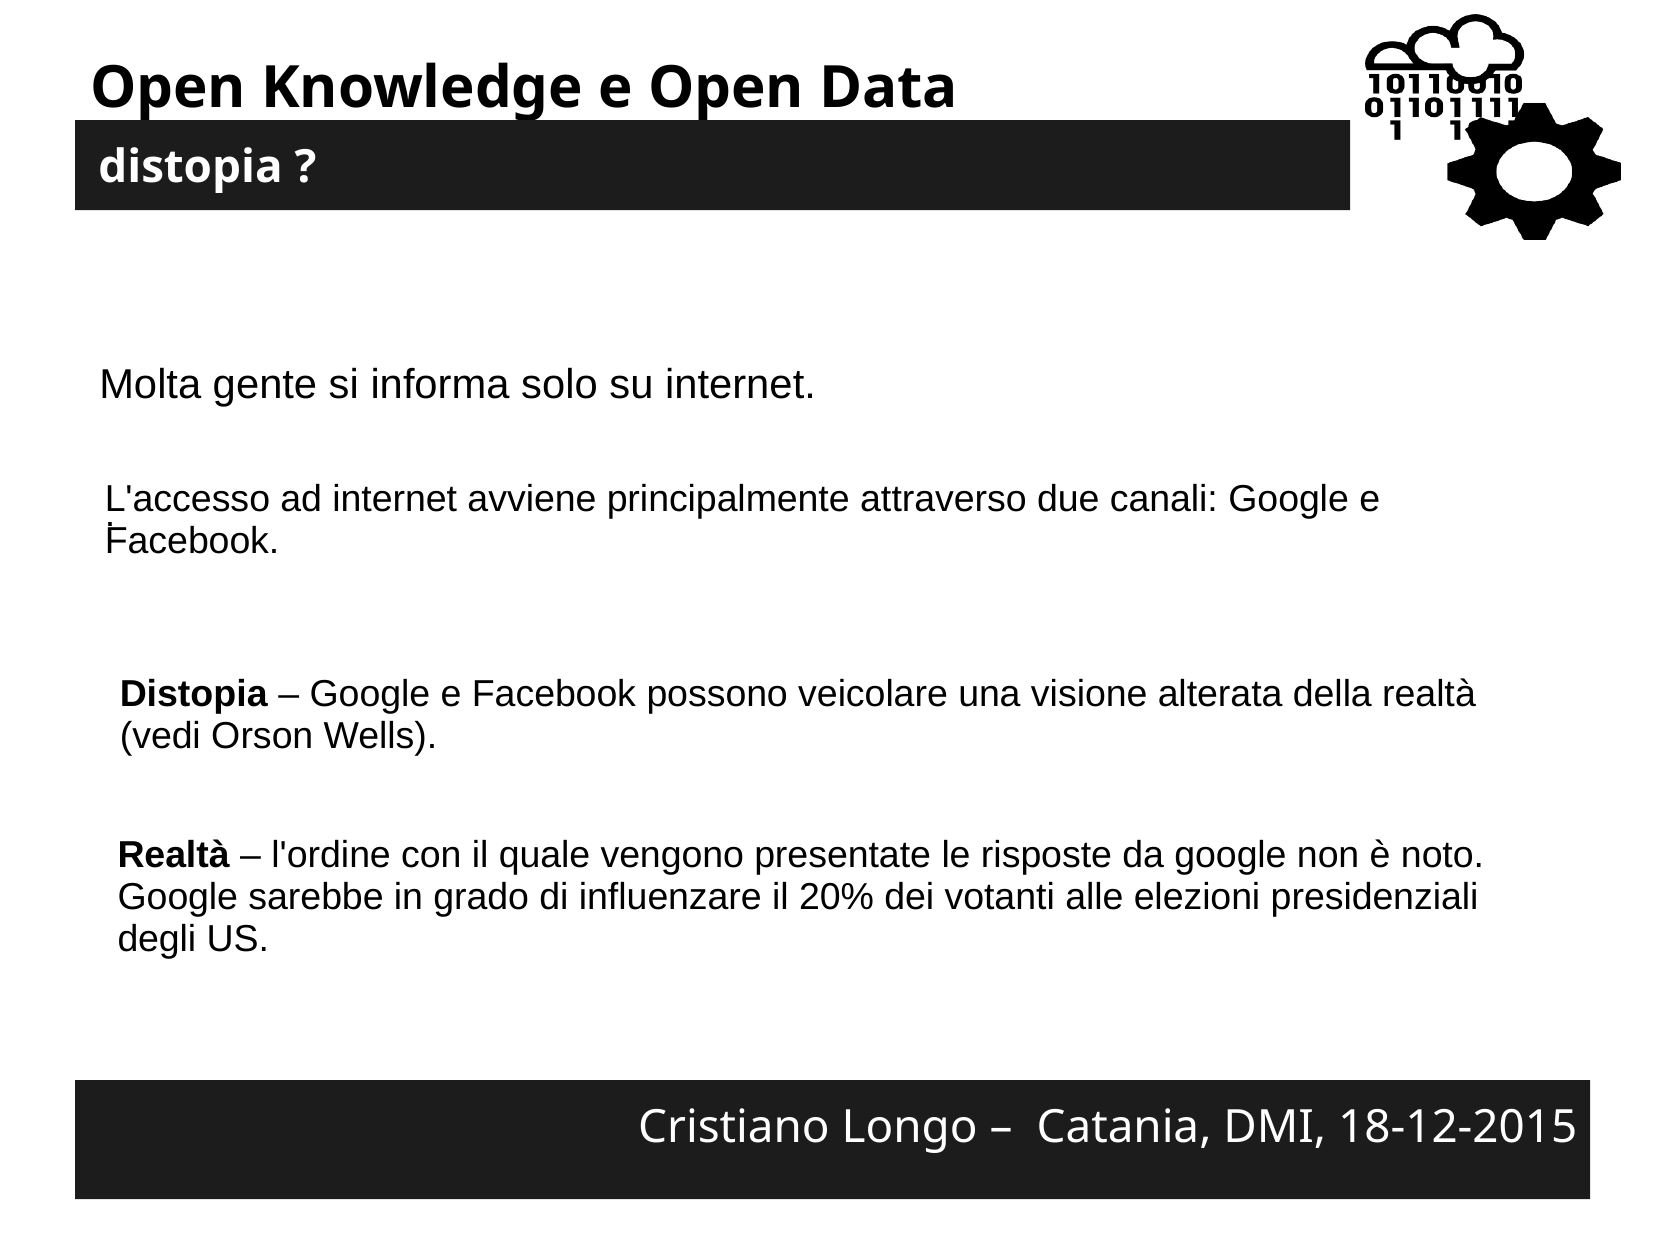

# Open Knowledge e Open Data
 distopia ?
Molta gente si informa solo su internet.
L'accesso ad internet avviene principalmente attraverso due canali: Google e Facebook.
.
Distopia – Google e Facebook possono veicolare una visione alterata della realtà (vedi Orson Wells).
Realtà – l'ordine con il quale vengono presentate le risposte da google non è noto.
Google sarebbe in grado di influenzare il 20% dei votanti alle elezioni presidenziali
degli US.
 Cristiano Longo – Catania, DMI, 18-12-2015